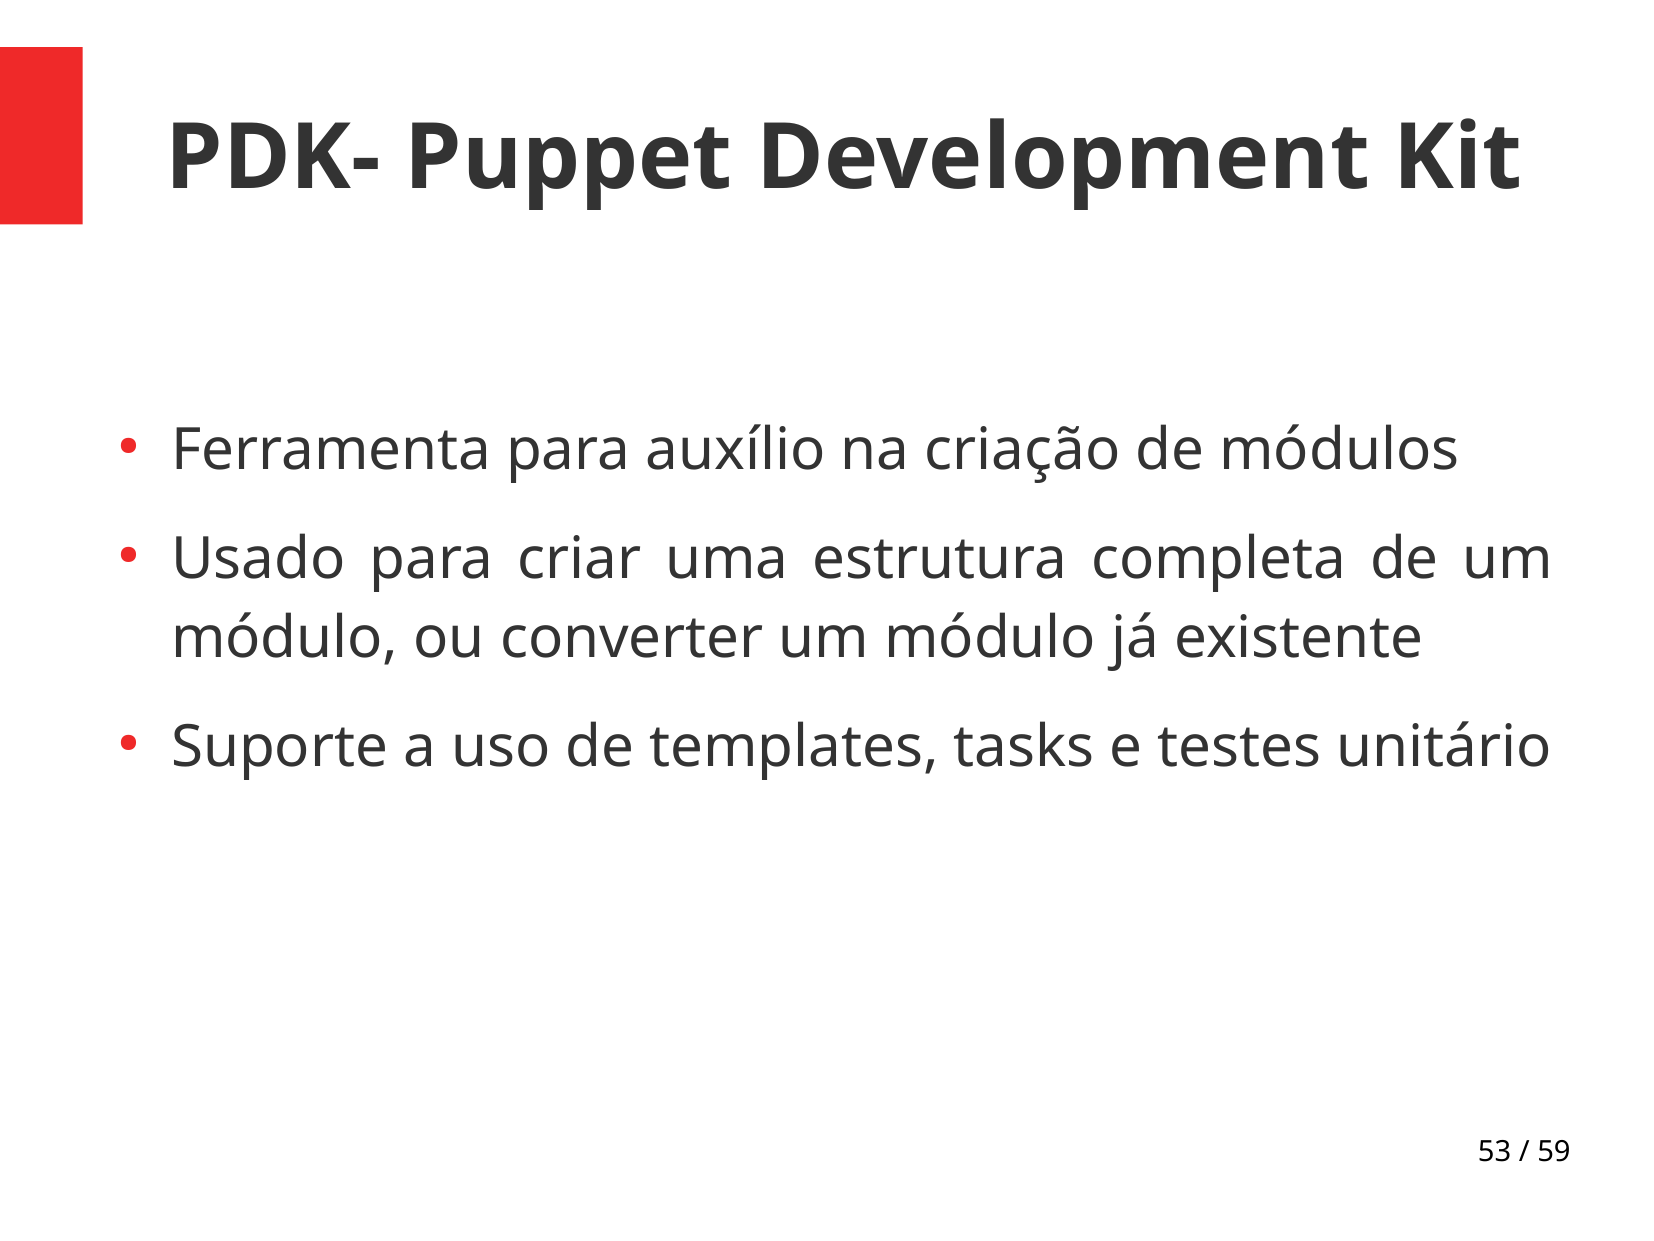

# PDK- Puppet Development Kit
Ferramenta para auxílio na criação de módulos
Usado para criar uma estrutura completa de um módulo, ou converter um módulo já existente
Suporte a uso de templates, tasks e testes unitário
53